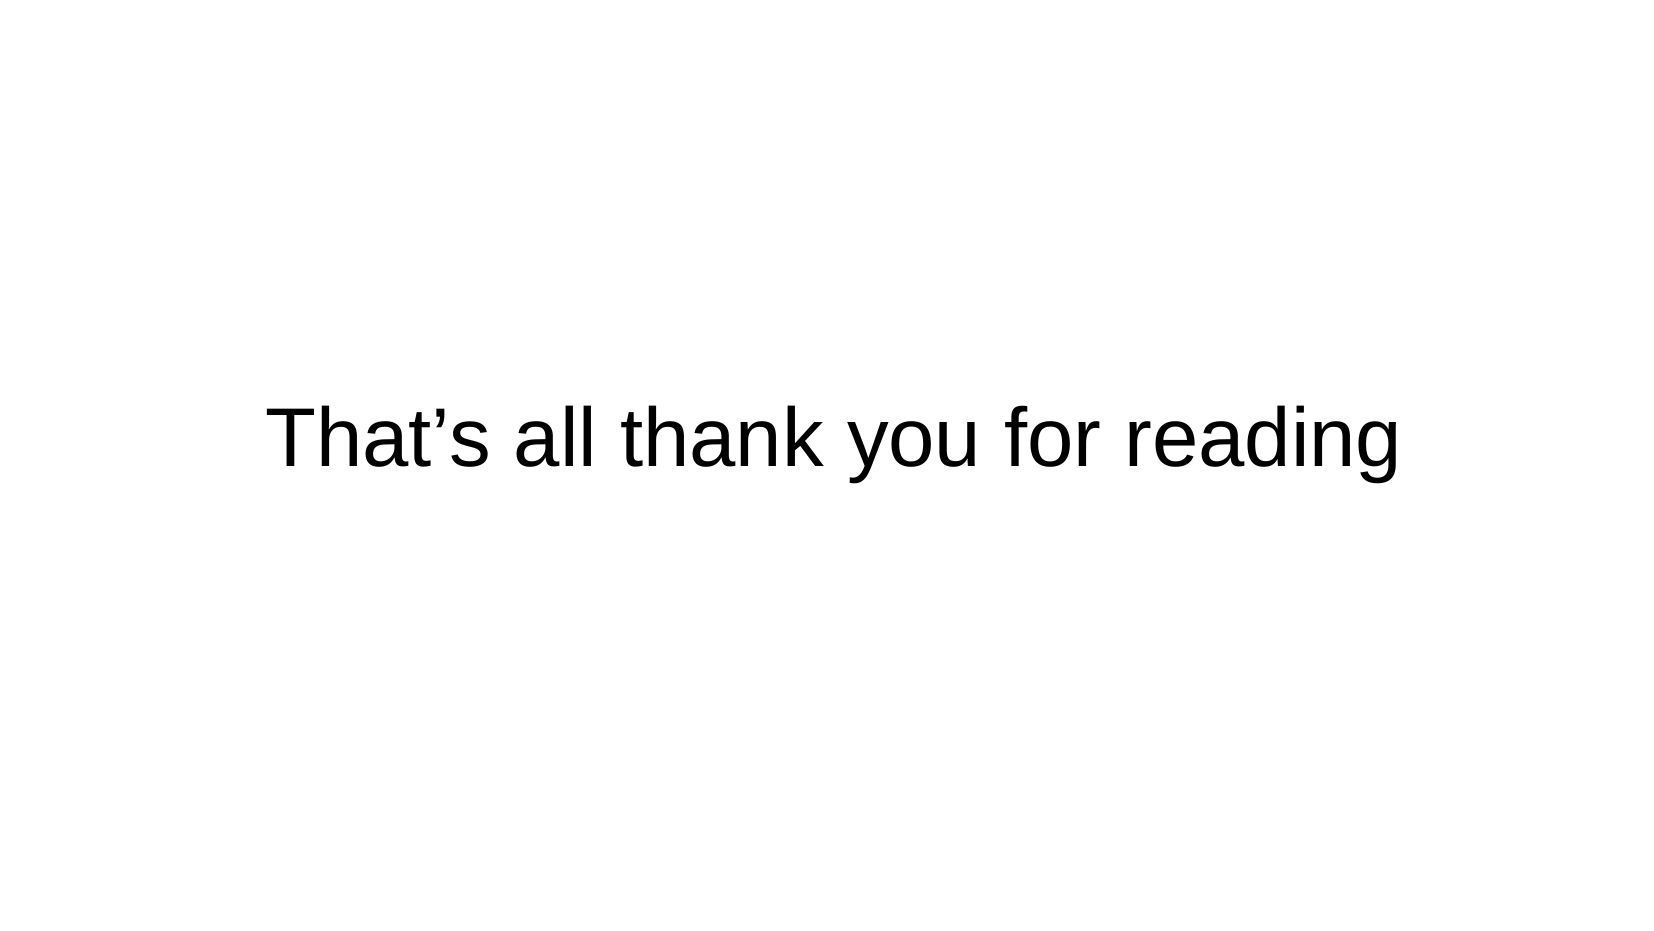

# That’s all thank you for reading